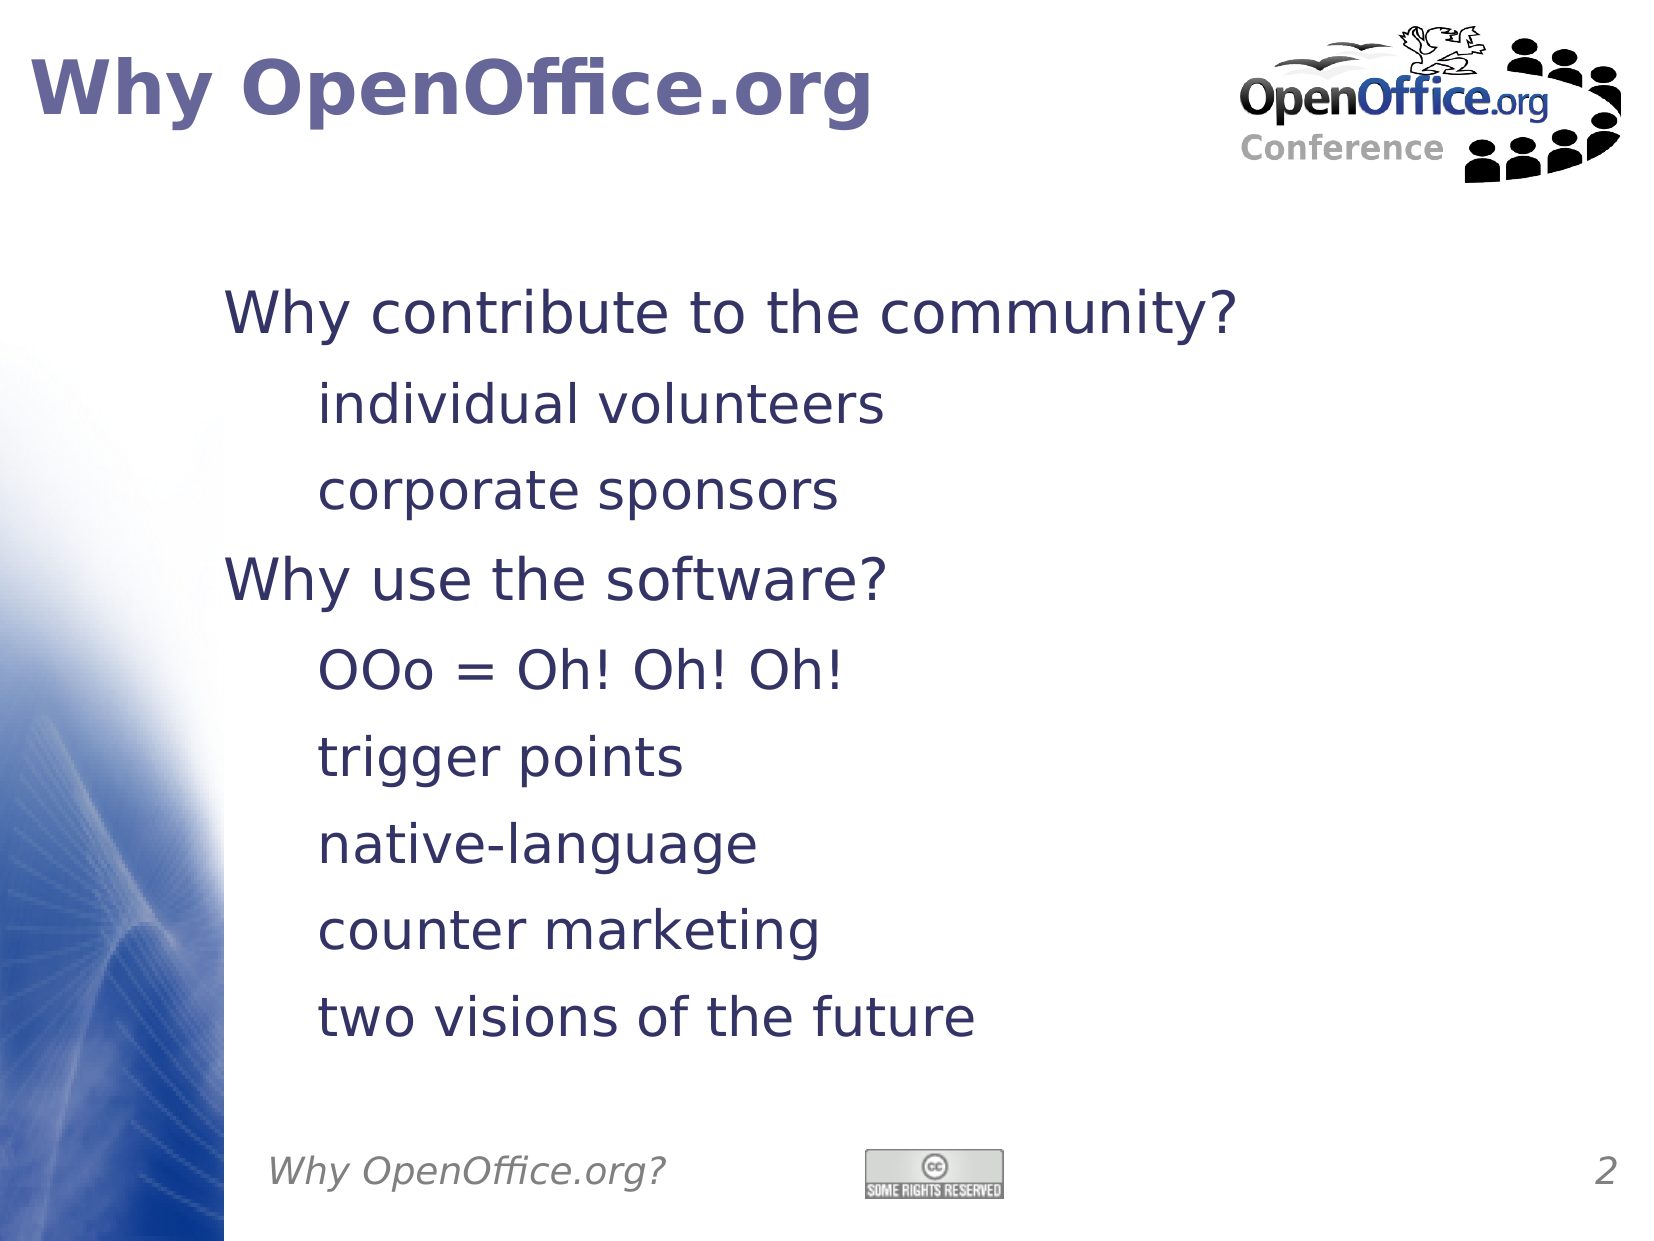

# Why OpenOffice.org
Why contribute to the community?
individual volunteers
corporate sponsors
Why use the software?
OOo = Oh! Oh! Oh!
trigger points
native-language
counter marketing
two visions of the future